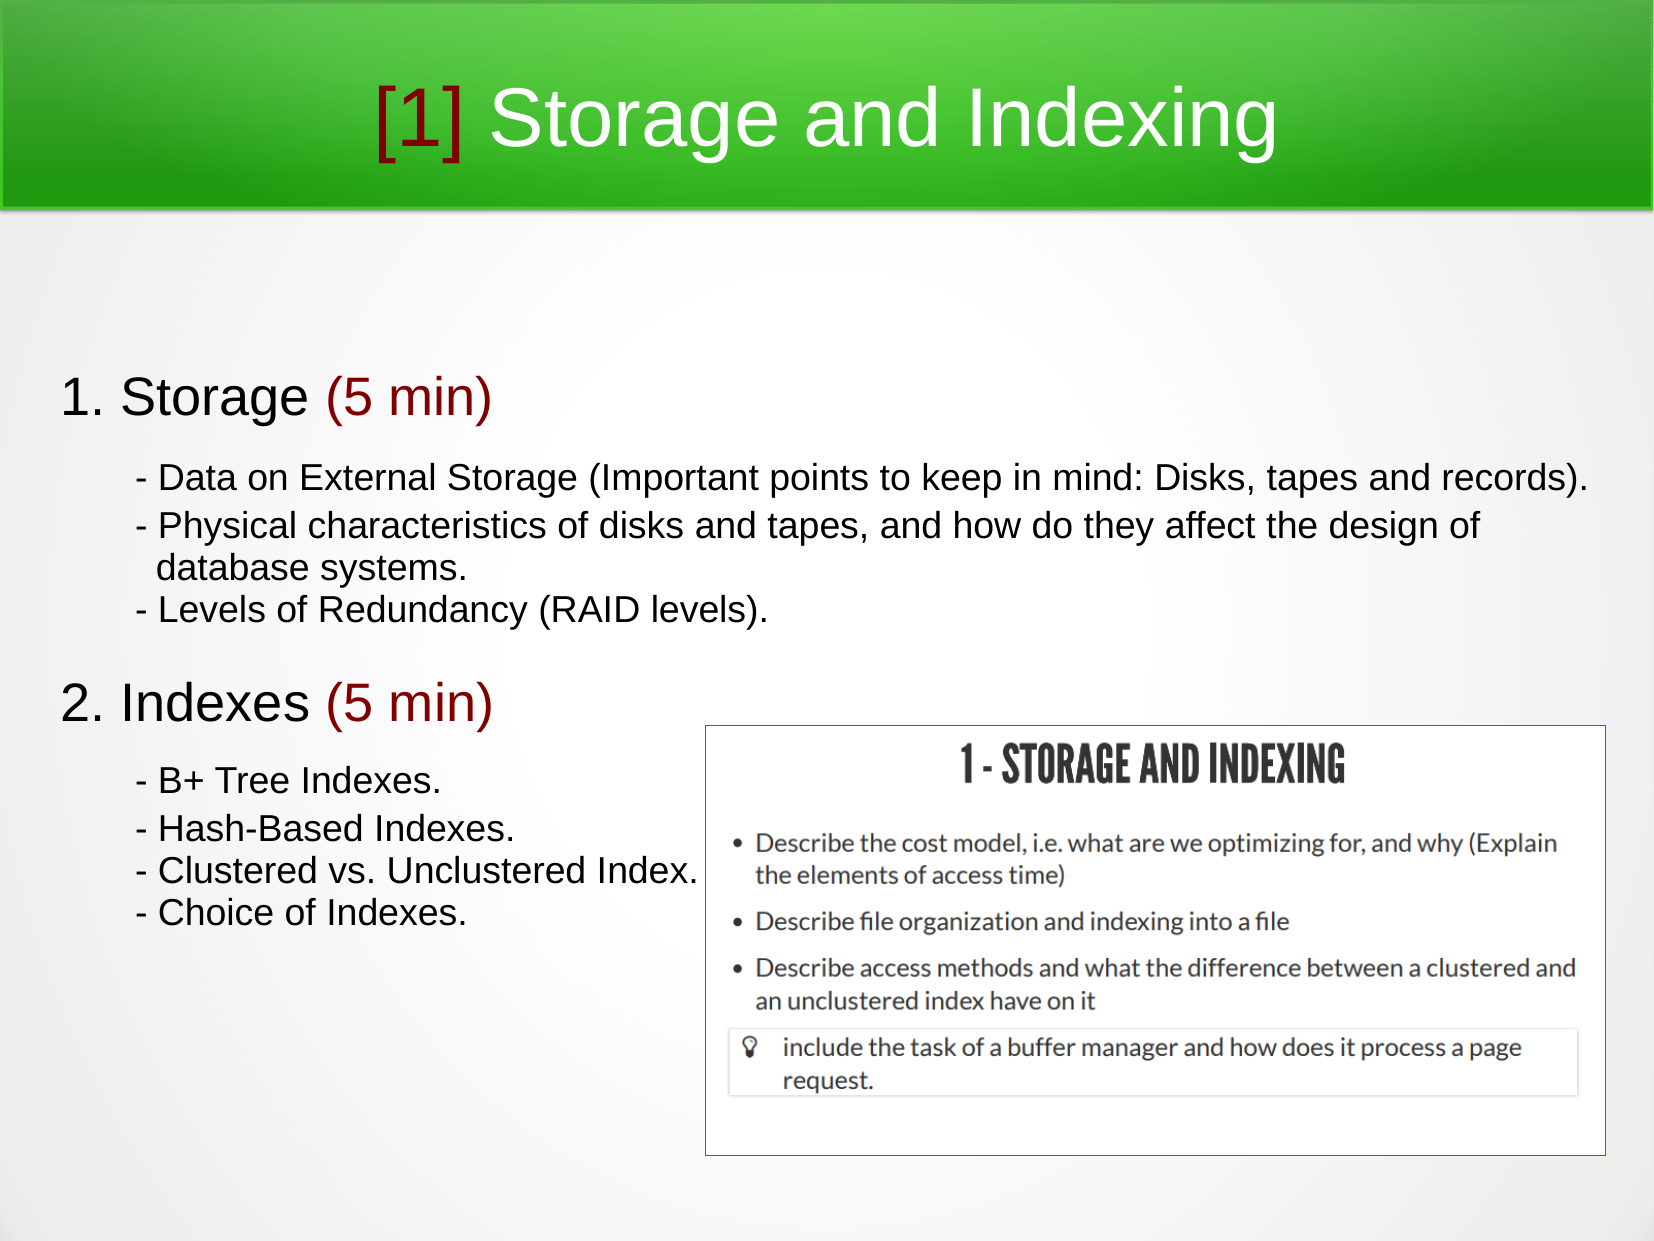

# [1] Storage and Indexing
1. Storage (5 min)
	- Data on External Storage (Important points to keep in mind: Disks, tapes and records).
	- Physical characteristics of disks and tapes, and how do they affect the design of 		 database systems.
	- Levels of Redundancy (RAID levels).
2. Indexes (5 min)
	- B+ Tree Indexes.
	- Hash-Based Indexes.
	- Clustered vs. Unclustered Index.
	- Choice of Indexes.